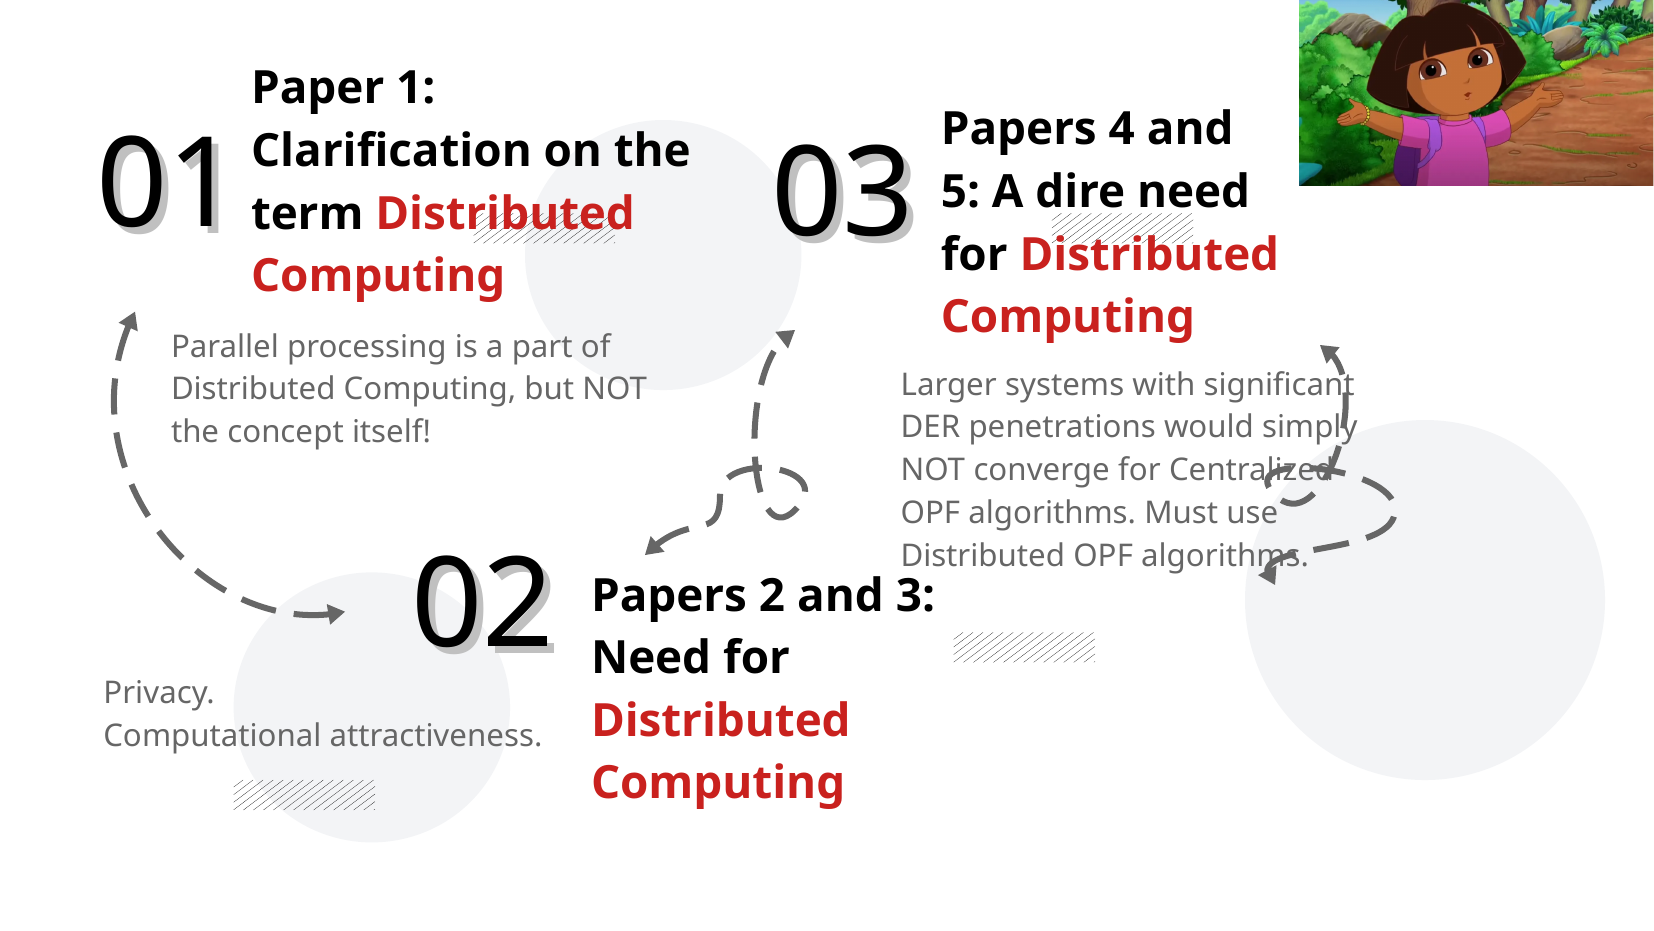

Paper 1: Clarification on the term Distributed Computing
01
Papers 4 and 5: A dire need for Distributed Computing
03
Parallel processing is a part of Distributed Computing, but NOT the concept itself!
Larger systems with significant DER penetrations would simply NOT converge for Centralized OPF algorithms. Must use Distributed OPF algorithms.
02
Papers 2 and 3: Need for Distributed Computing
Privacy.
Computational attractiveness.